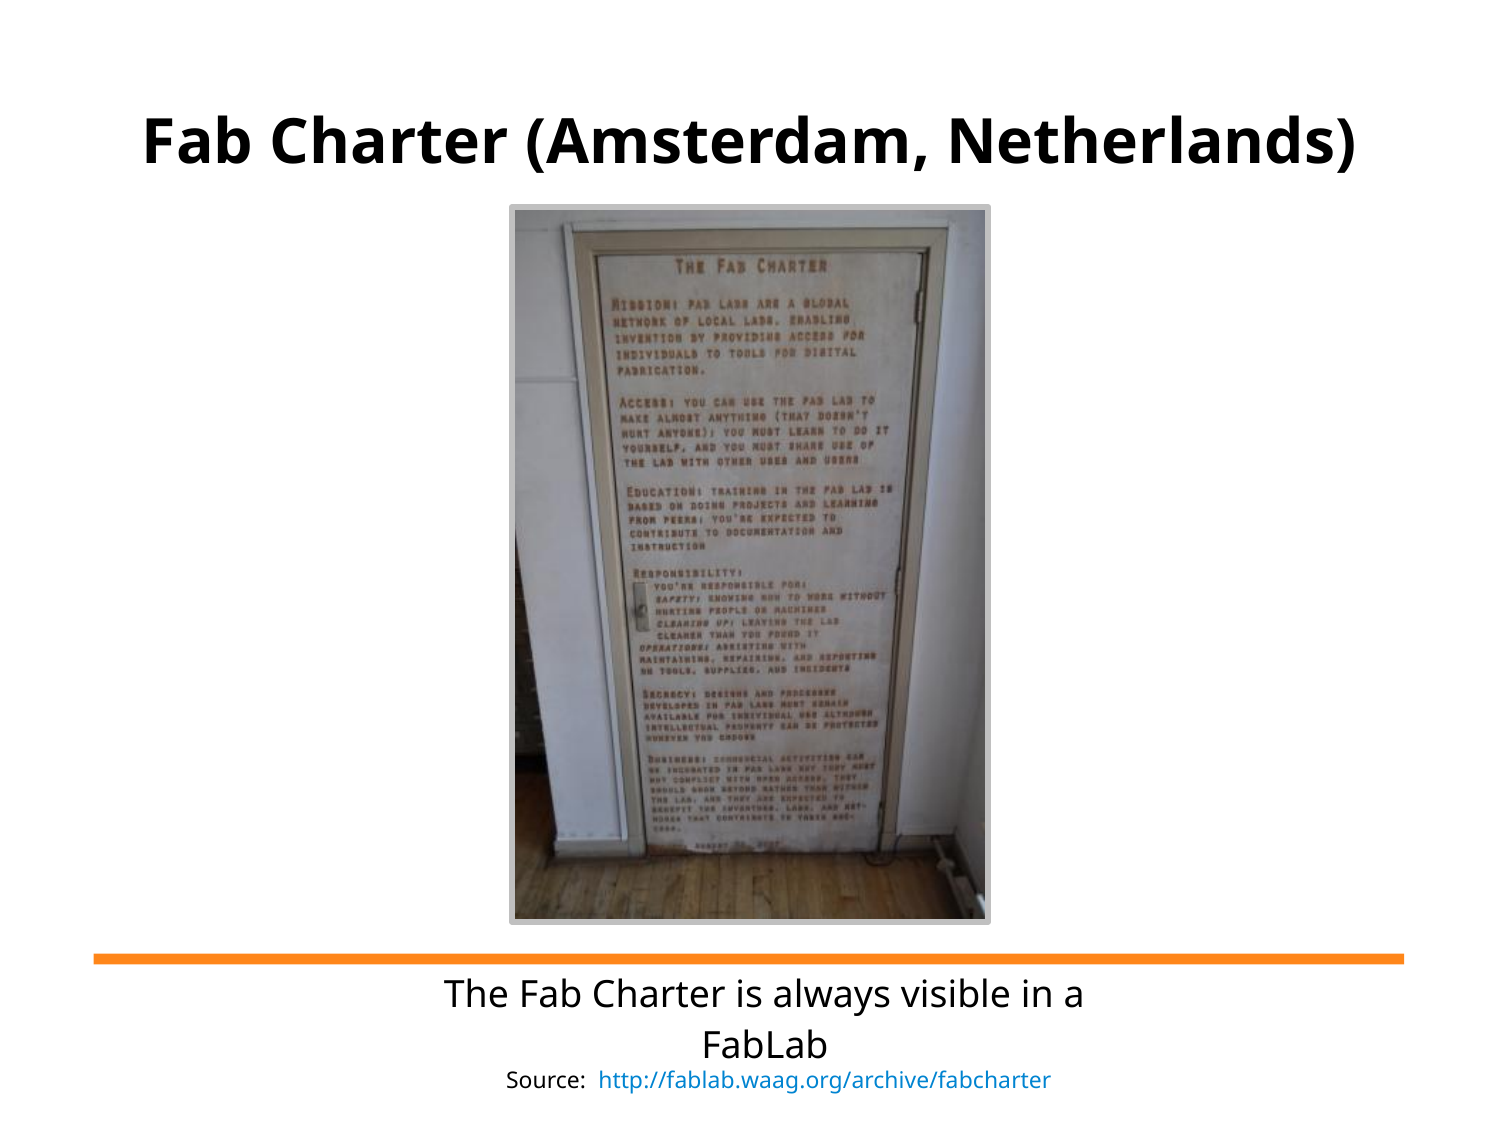

# Fab Charter (Amsterdam, Netherlands)
The Fab Charter is always visible in a FabLab
Source: http://fablab.waag.org/archive/fabcharter